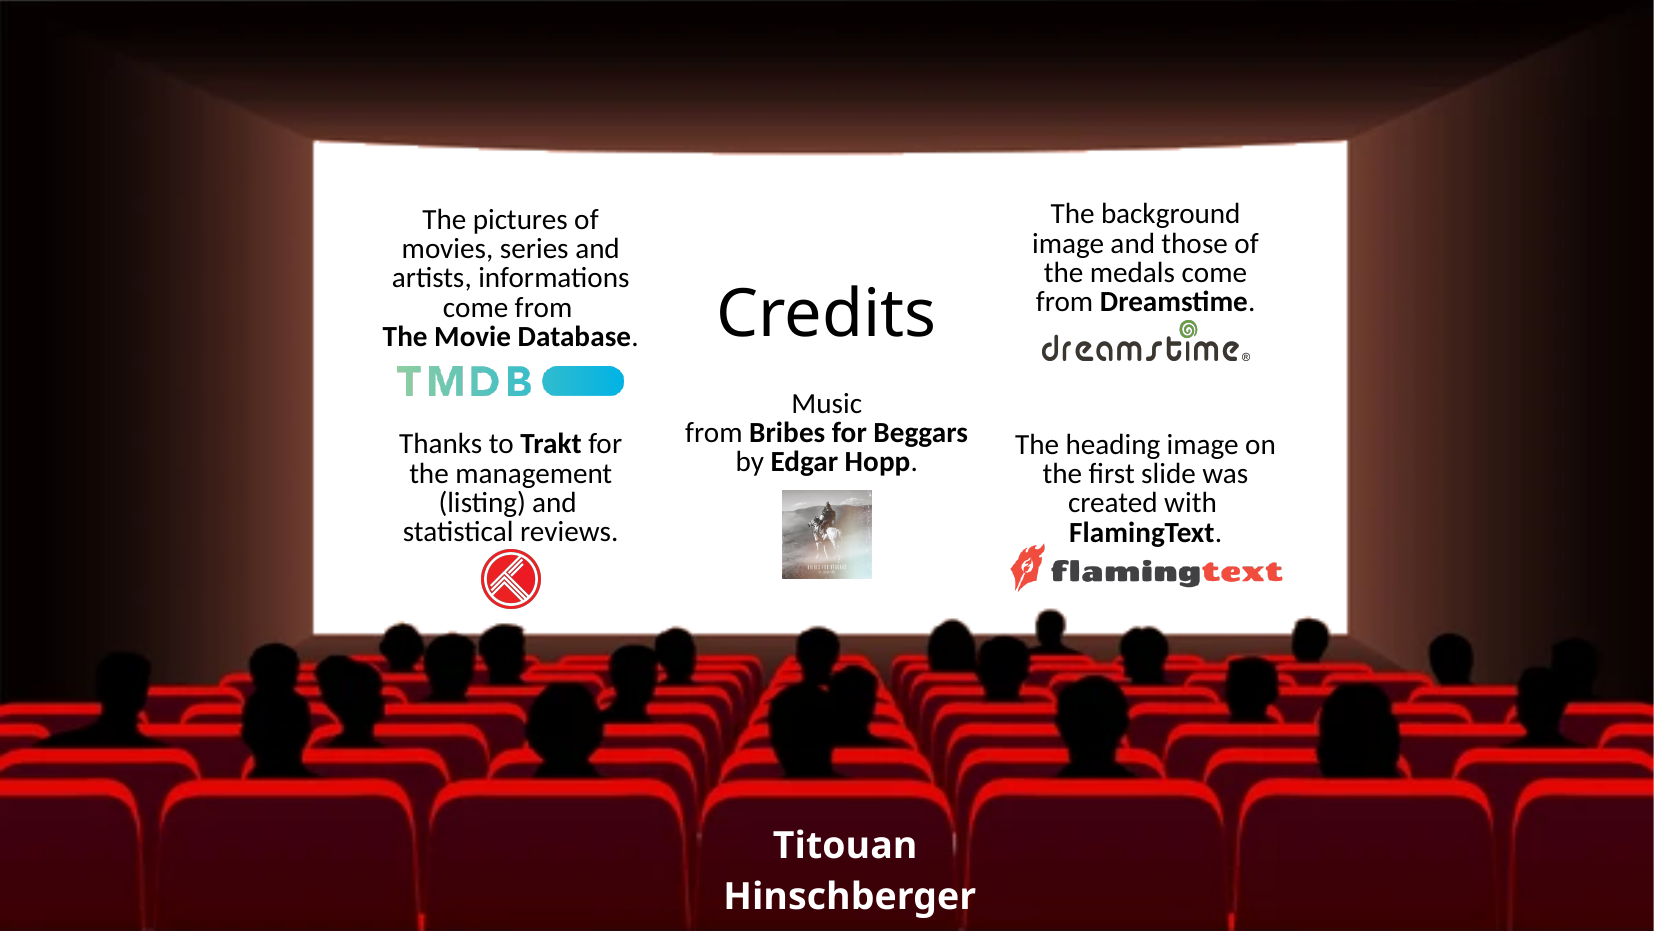

The pictures of movies, series and artists, informations come from The Movie Database.
The background image and those of the medals come from Dreamstime.
Credits
Music
from Bribes for Beggars
by Edgar Hopp.
The heading image on the first slide was created with FlamingText.
Thanks to Trakt for the management (listing) and
statistical reviews.